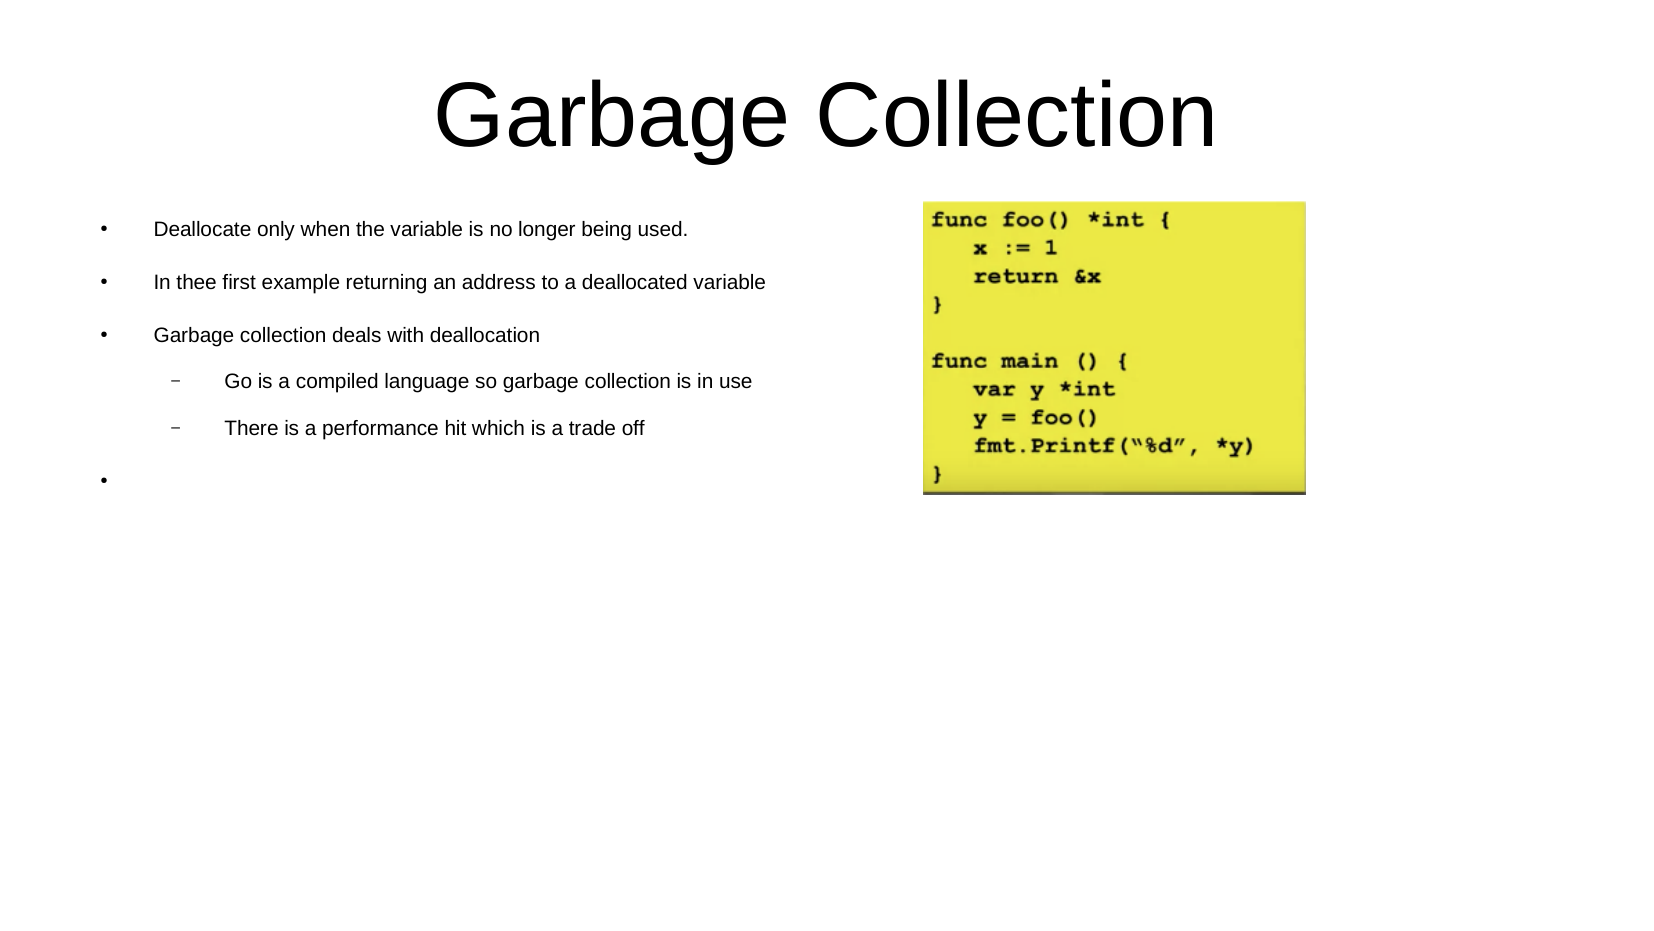

# Garbage Collection
Deallocate only when the variable is no longer being used.
In thee first example returning an address to a deallocated variable
Garbage collection deals with deallocation
Go is a compiled language so garbage collection is in use
There is a performance hit which is a trade off